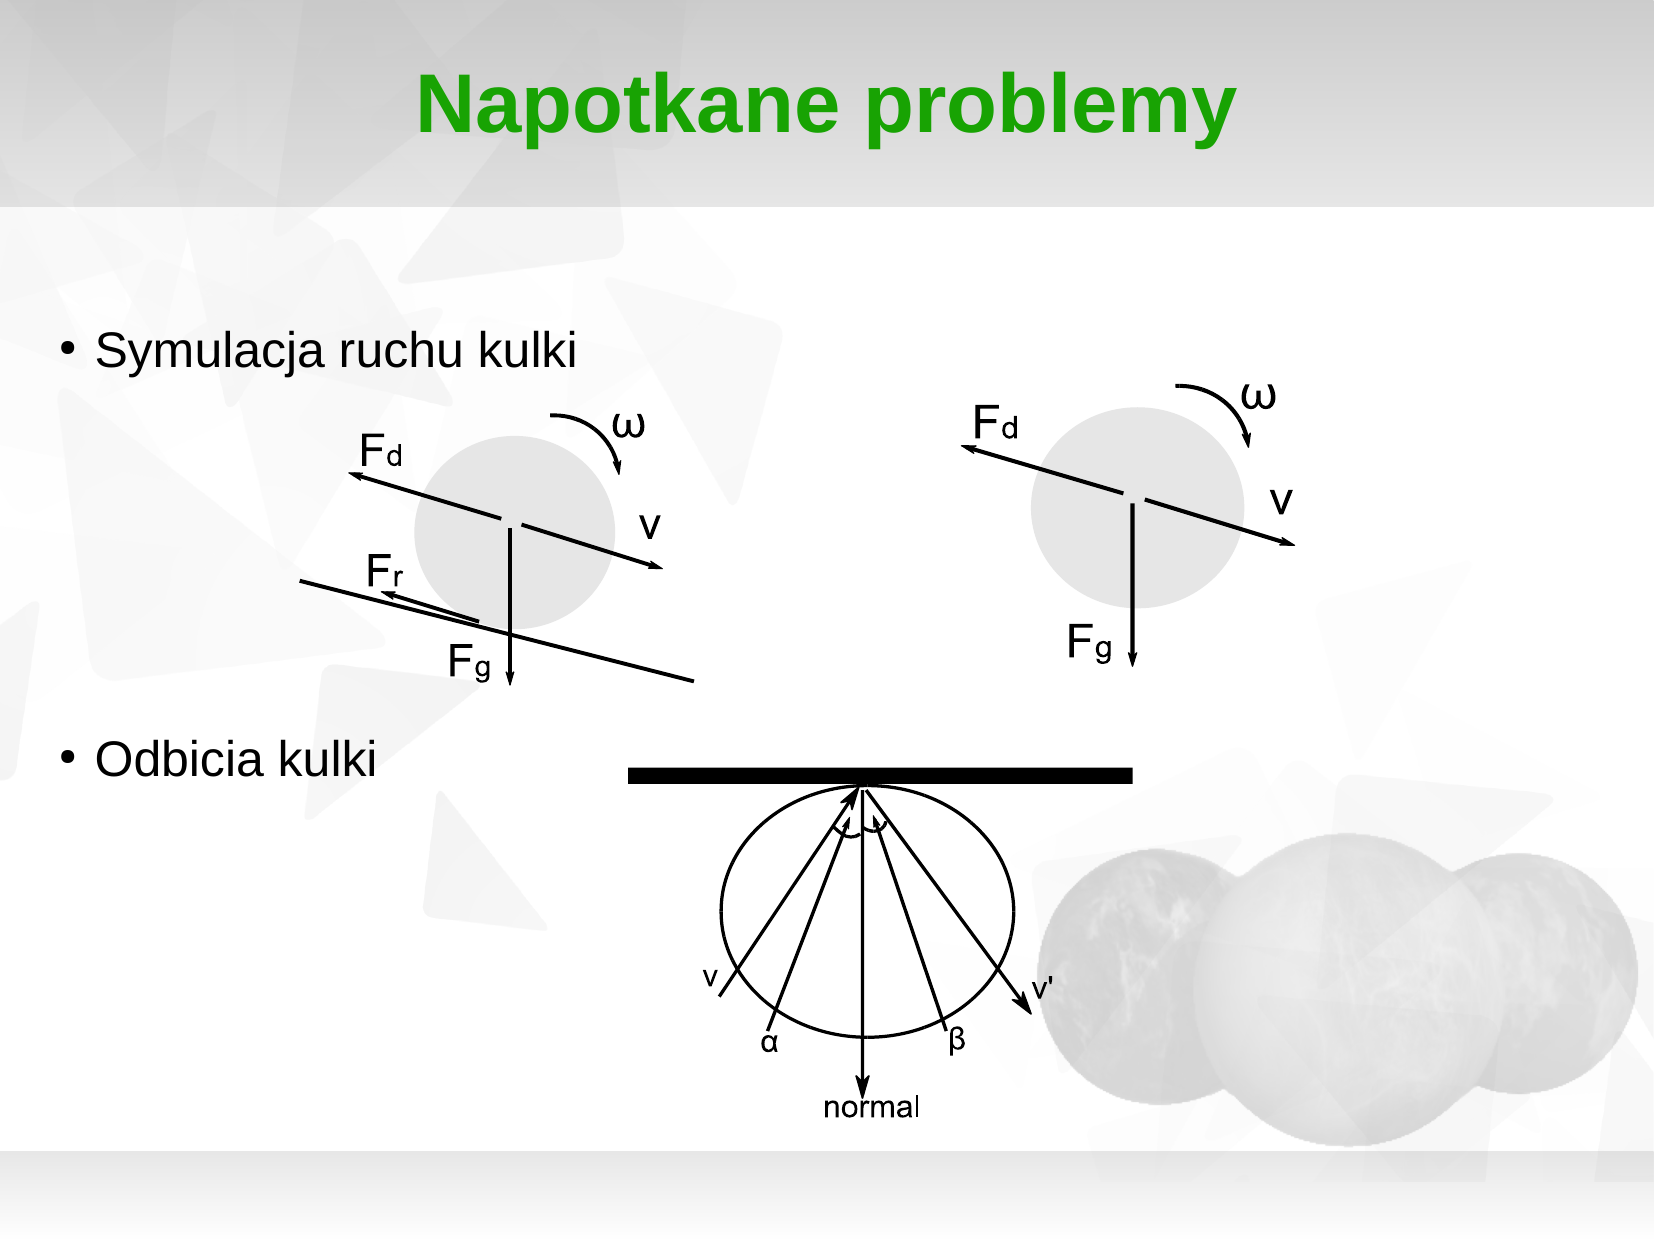

# Napotkane problemy
Symulacja ruchu kulki
Odbicia kulki